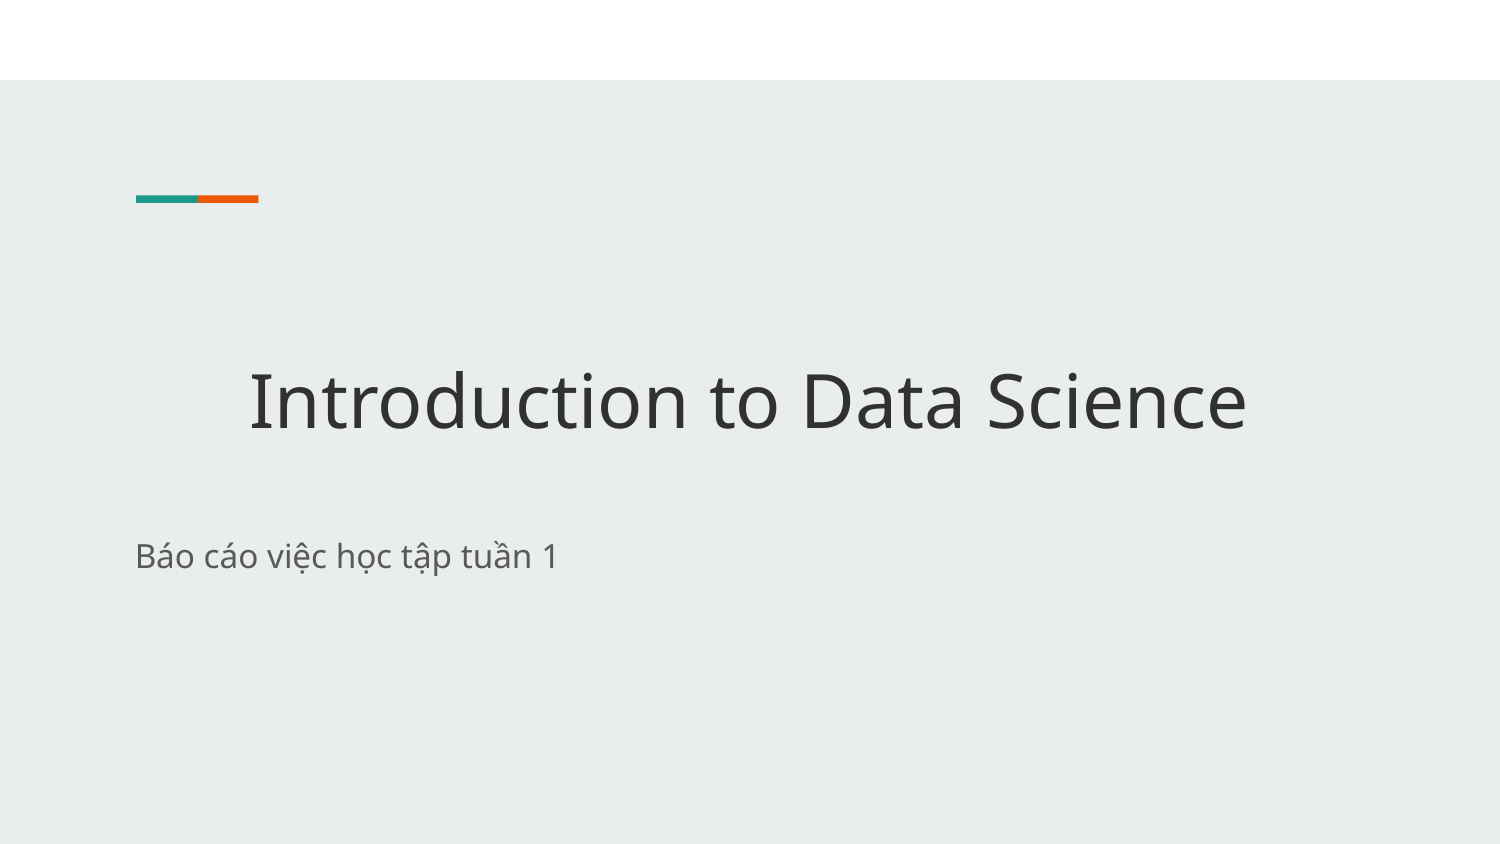

# Introduction to Data Science
Báo cáo việc học tập tuần 1